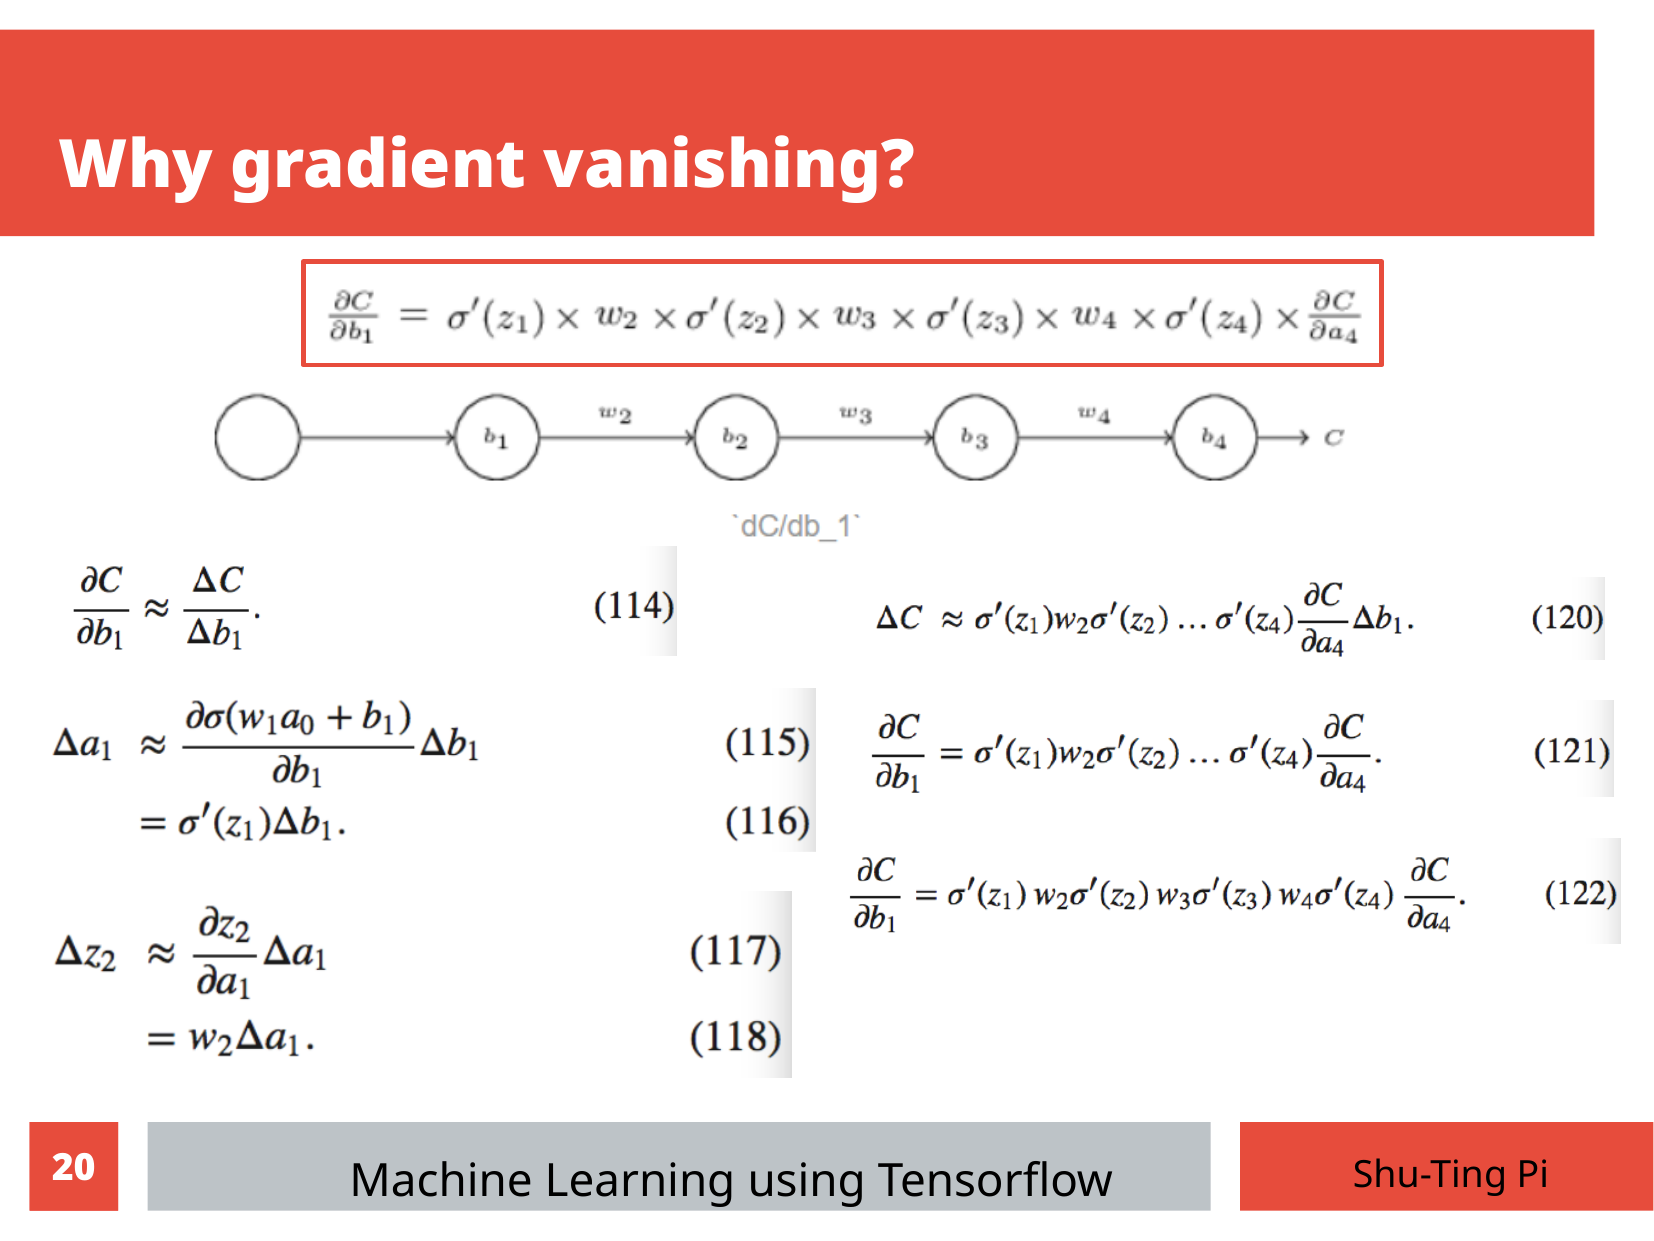

# Why gradient vanishing?
20
Machine Learning using Tensorflow
Shu-Ting Pi